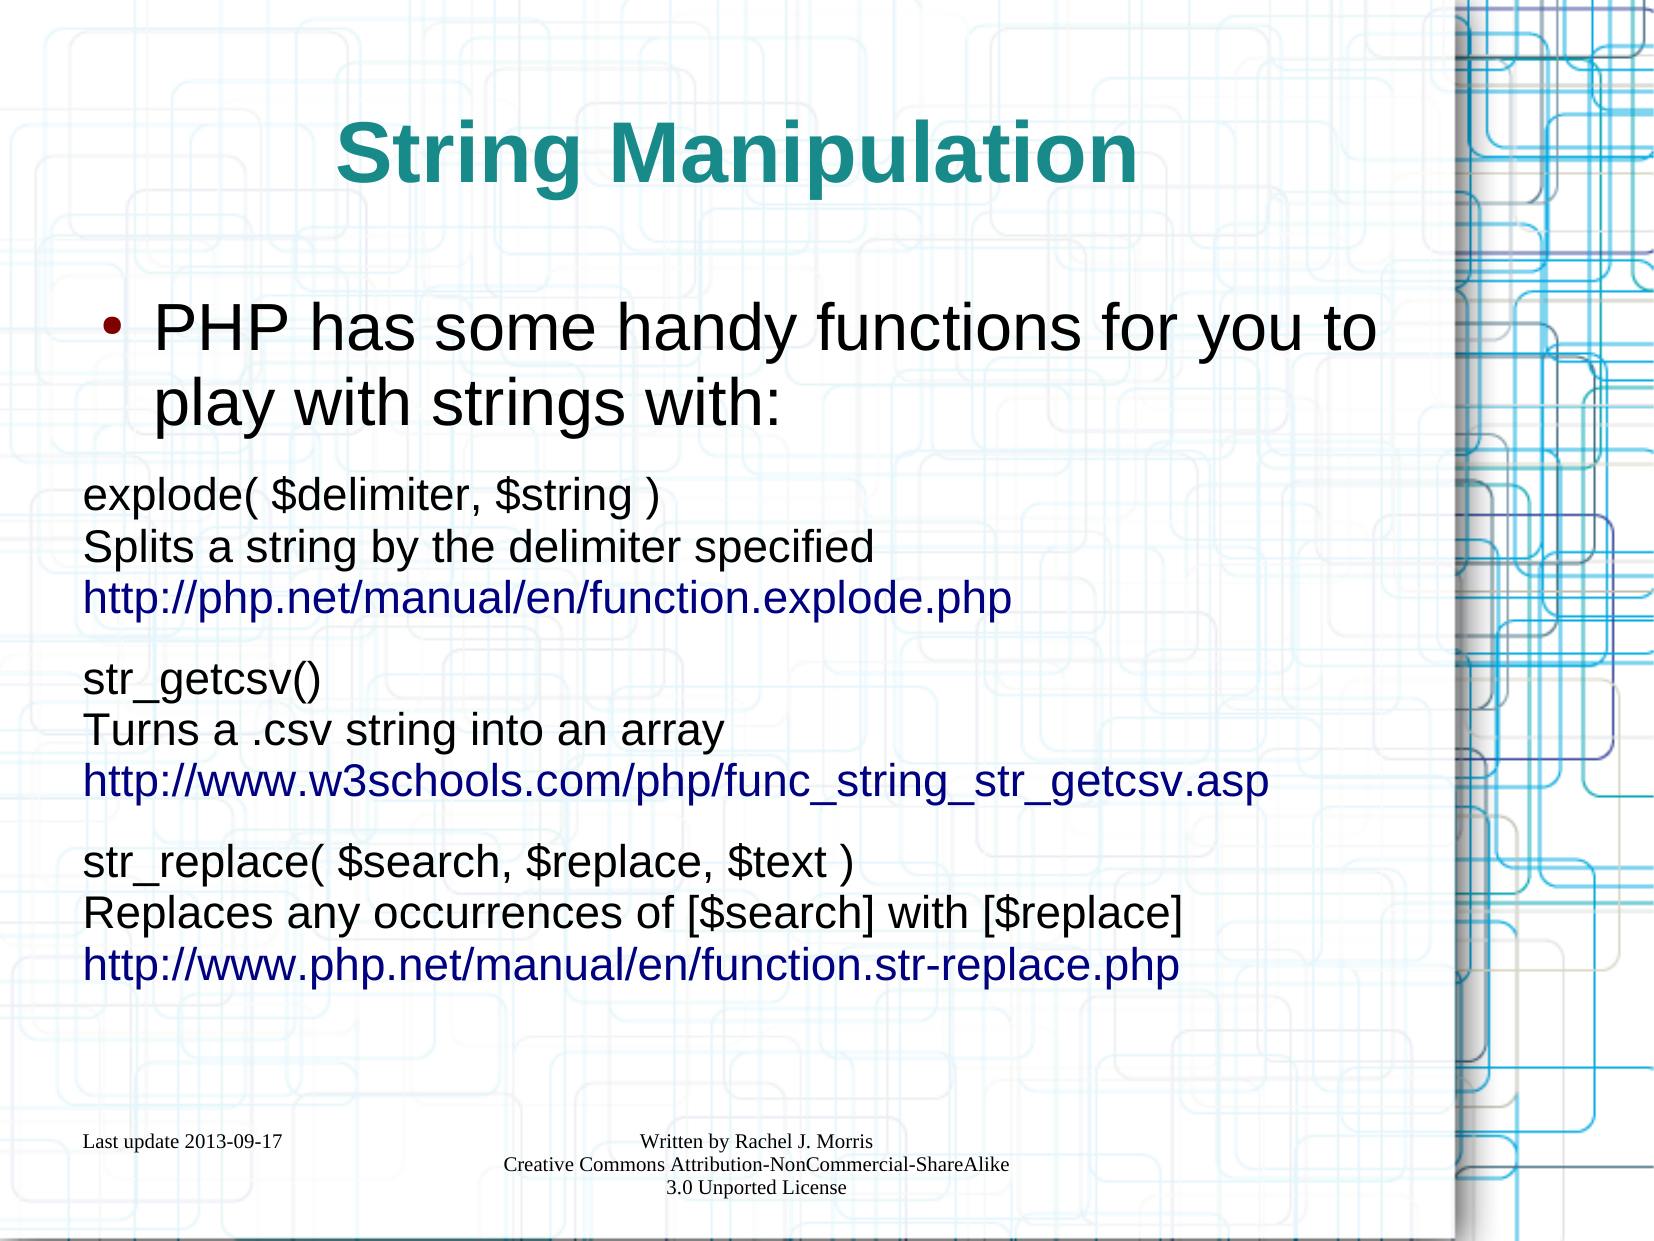

# String Manipulation
PHP has some handy functions for you to play with strings with:
explode( $delimiter, $string )
Splits a string by the delimiter specified
http://php.net/manual/en/function.explode.php
str_getcsv()
Turns a .csv string into an array
http://www.w3schools.com/php/func_string_str_getcsv.asp
str_replace( $search, $replace, $text )
Replaces any occurrences of [$search] with [$replace]
http://www.php.net/manual/en/function.str-replace.php